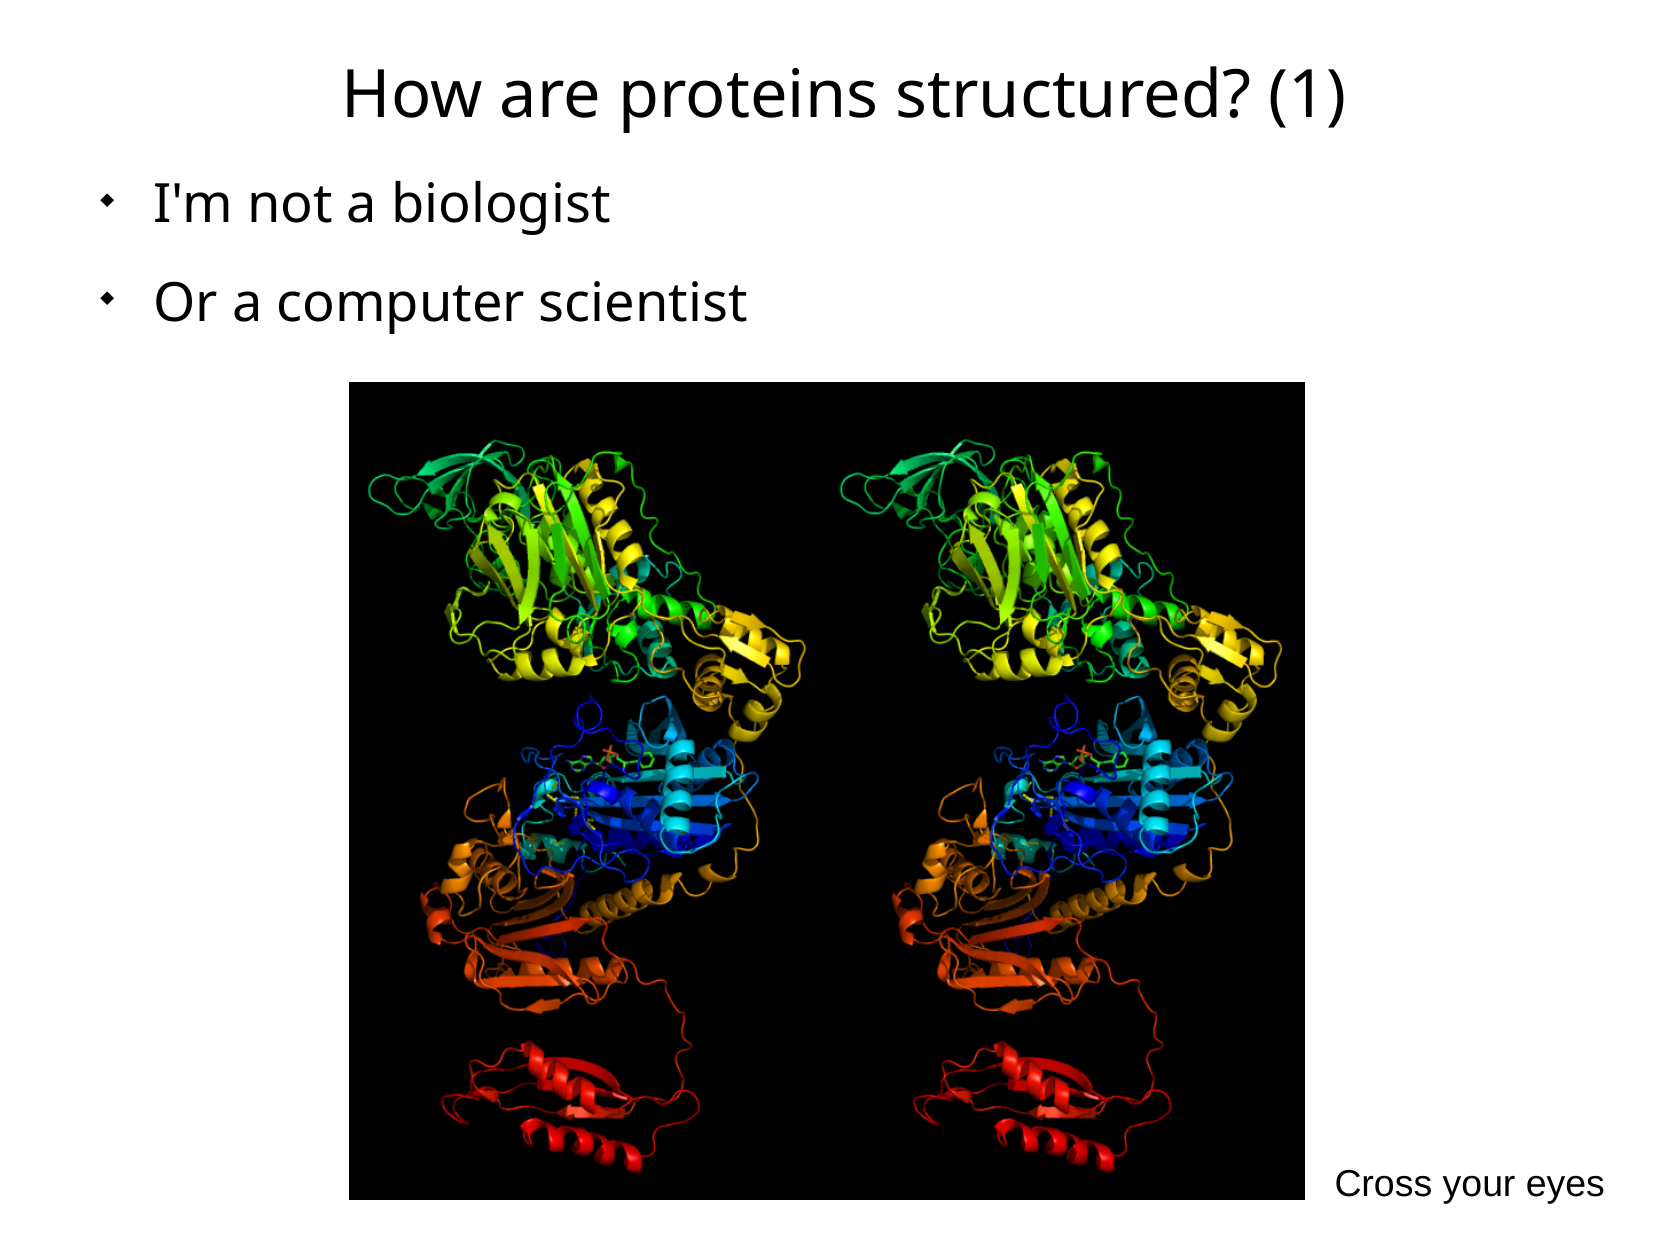

# How are proteins structured? (1)
I'm not a biologist
Or a computer scientist
Cross your eyes